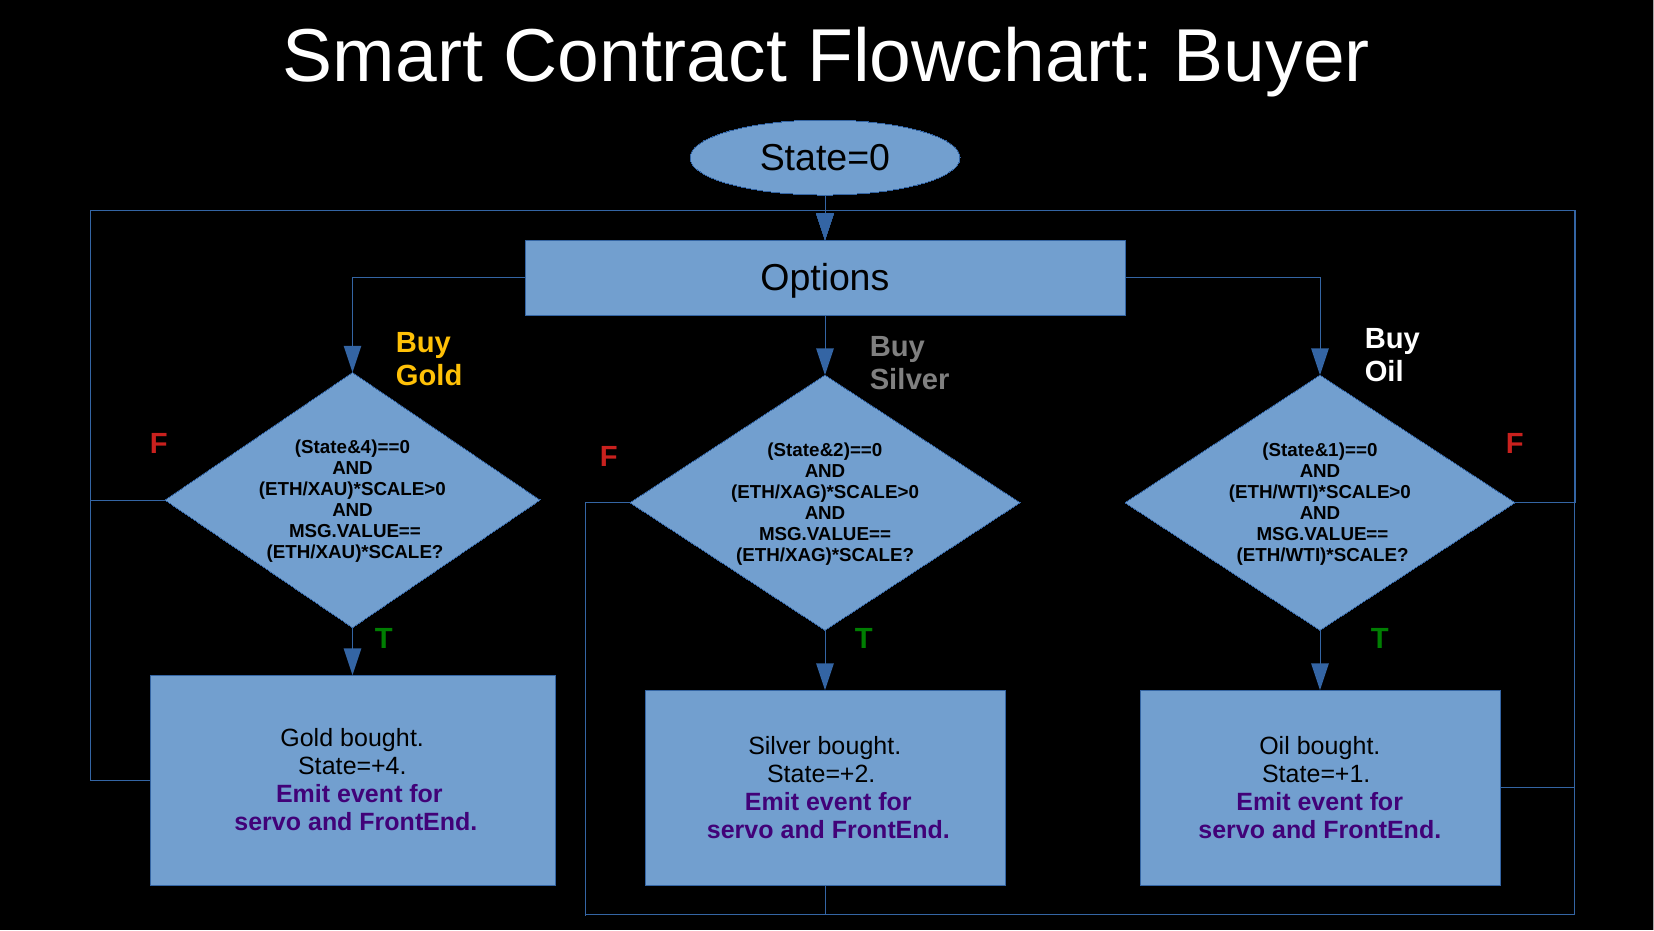

Smart Contract Flowchart: Buyer
State=0
Options
Buy
Oil
Buy Gold
Buy Silver
(State&4)==0
AND
(ETH/XAU)*SCALE>0
AND
 MSG.VALUE==
 (ETH/XAU)*SCALE?
(State&2)==0
AND
(ETH/XAG)*SCALE>0
AND
 MSG.VALUE==
(ETH/XAG)*SCALE?
(State&1)==0
AND
(ETH/WTI)*SCALE>0
AND
 MSG.VALUE==
 (ETH/WTI)*SCALE?
F
F
F
T
T
T
Gold bought.
State=+4.
 Emit event for
 servo and FrontEnd.
Silver bought.
State=+2.
 Emit event for
 servo and FrontEnd.
Oil bought.
State=+1.
 Emit event for
servo and FrontEnd.